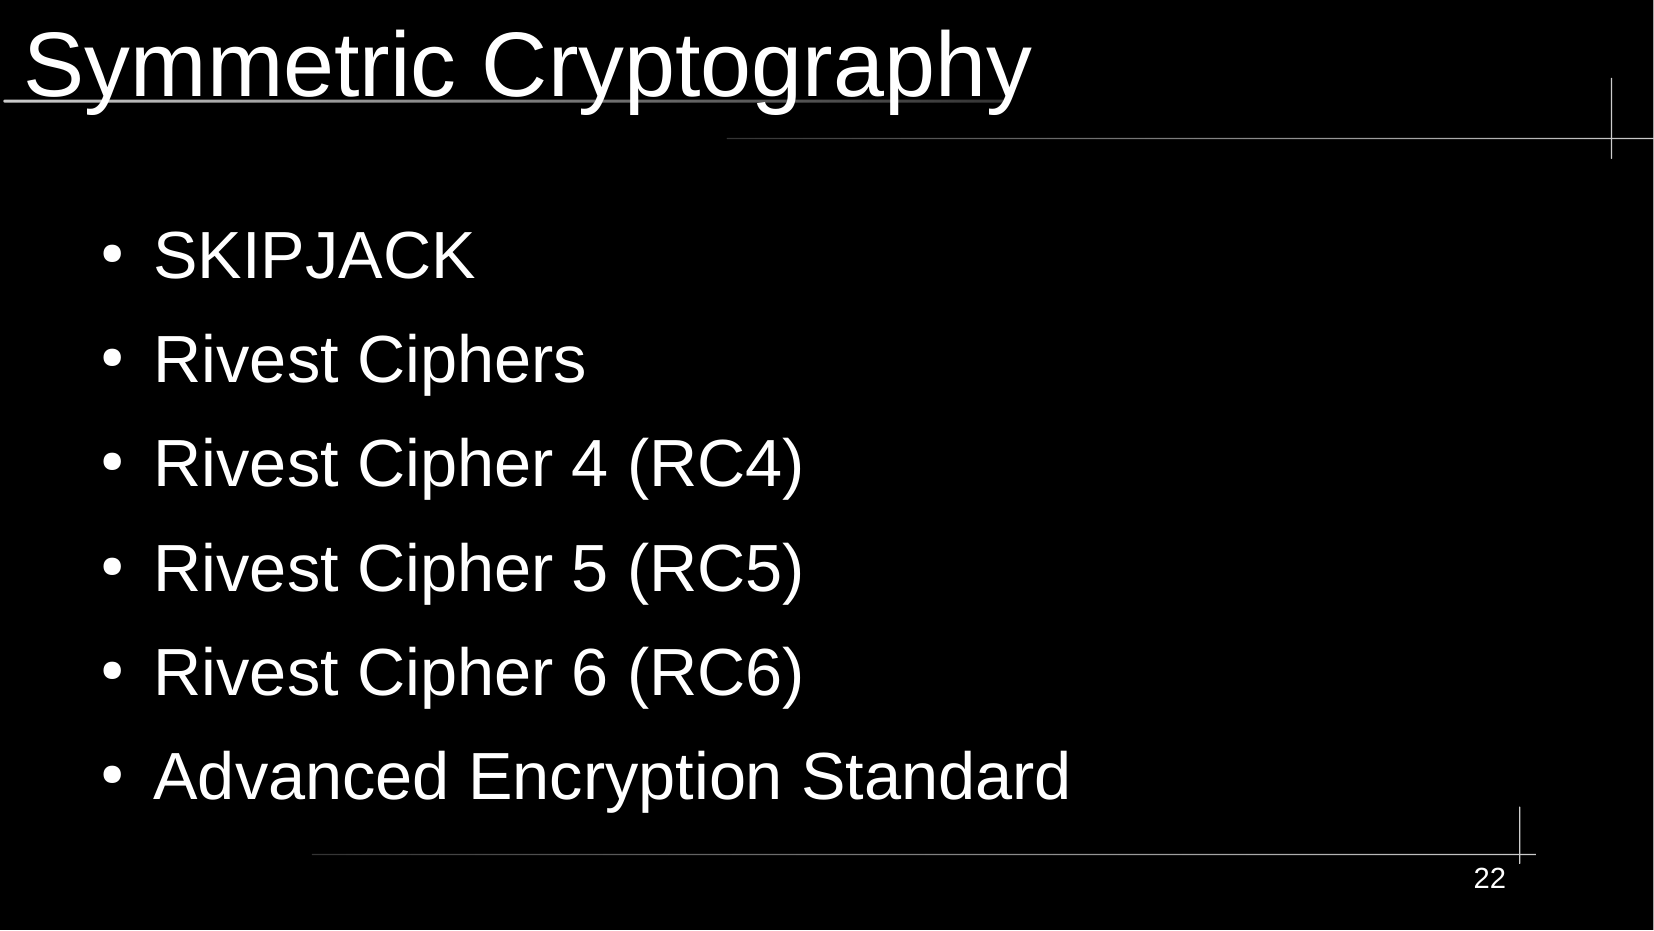

# Symmetric Cryptography
SKIPJACK
Rivest Ciphers
Rivest Cipher 4 (RC4)
Rivest Cipher 5 (RC5)
Rivest Cipher 6 (RC6)
Advanced Encryption Standard
22